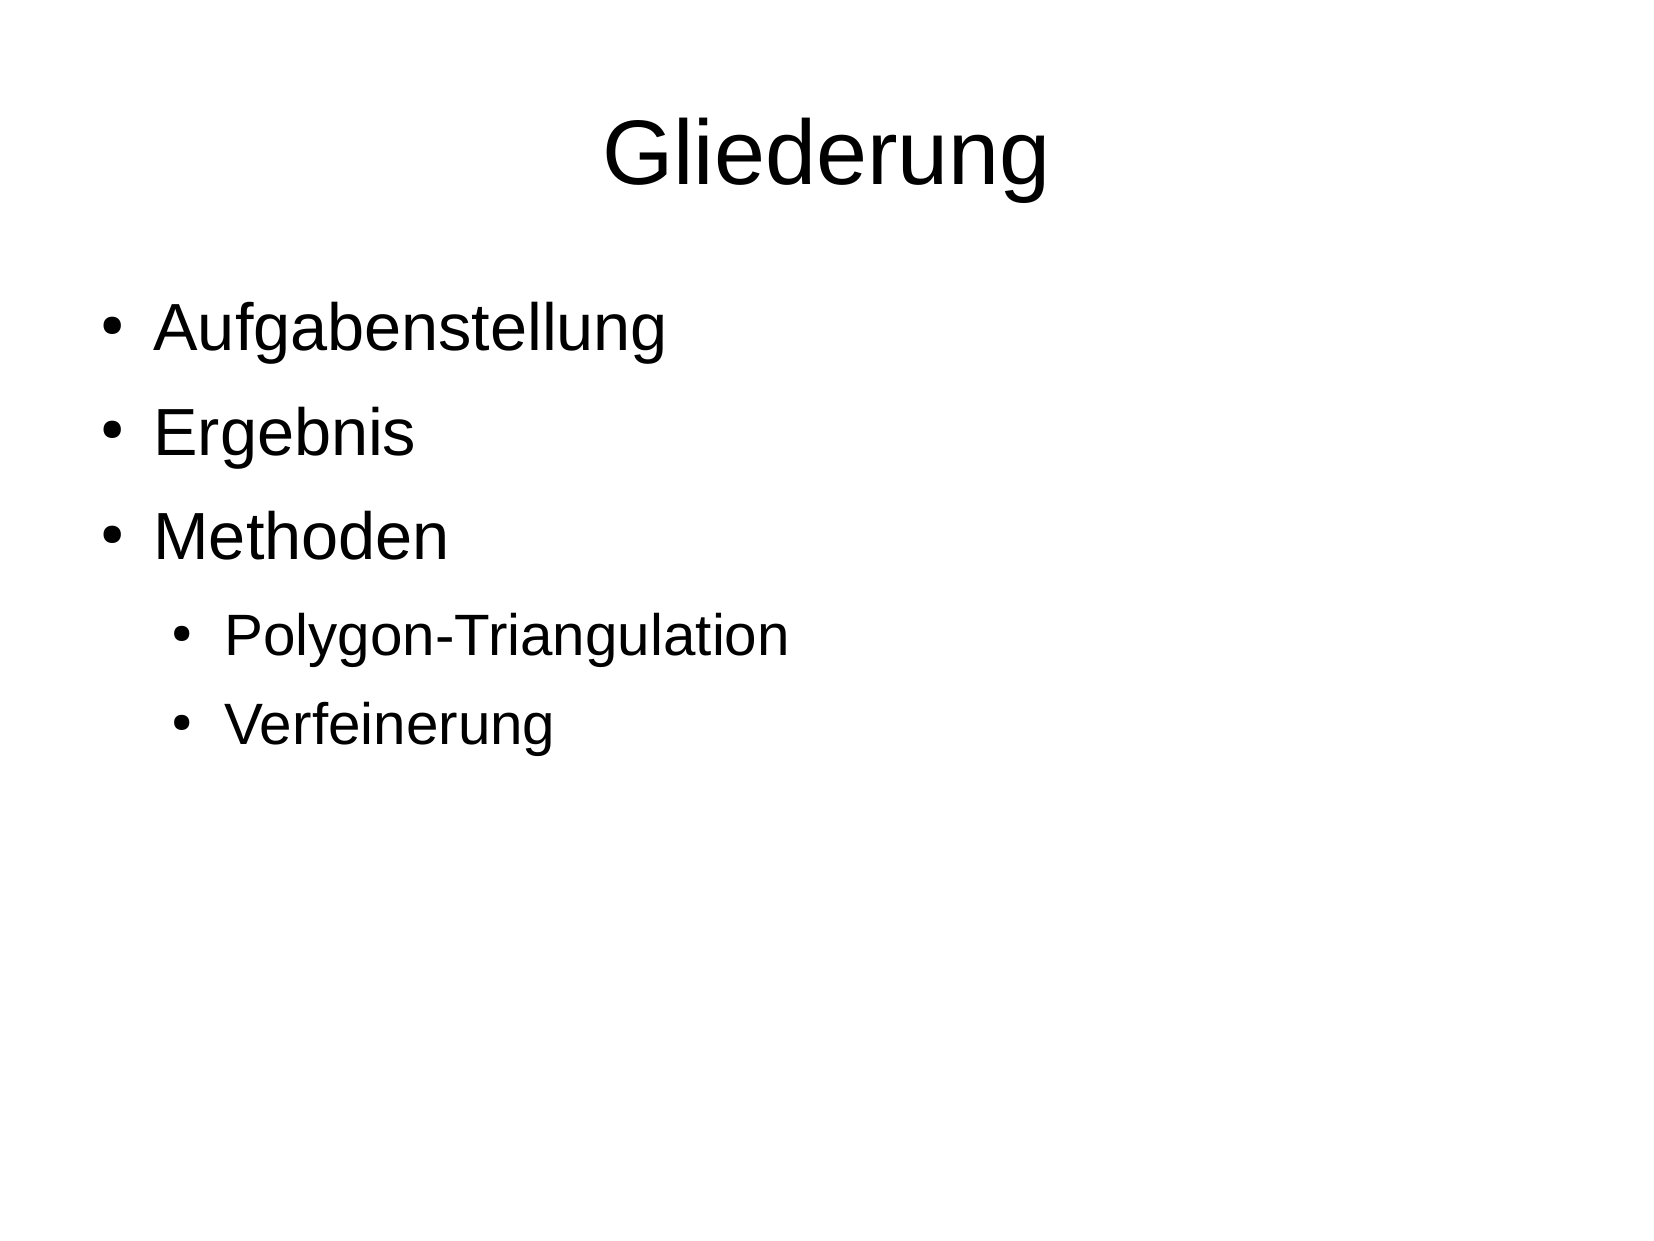

# Gliederung
Aufgabenstellung
Ergebnis
Methoden
Polygon-Triangulation
Verfeinerung